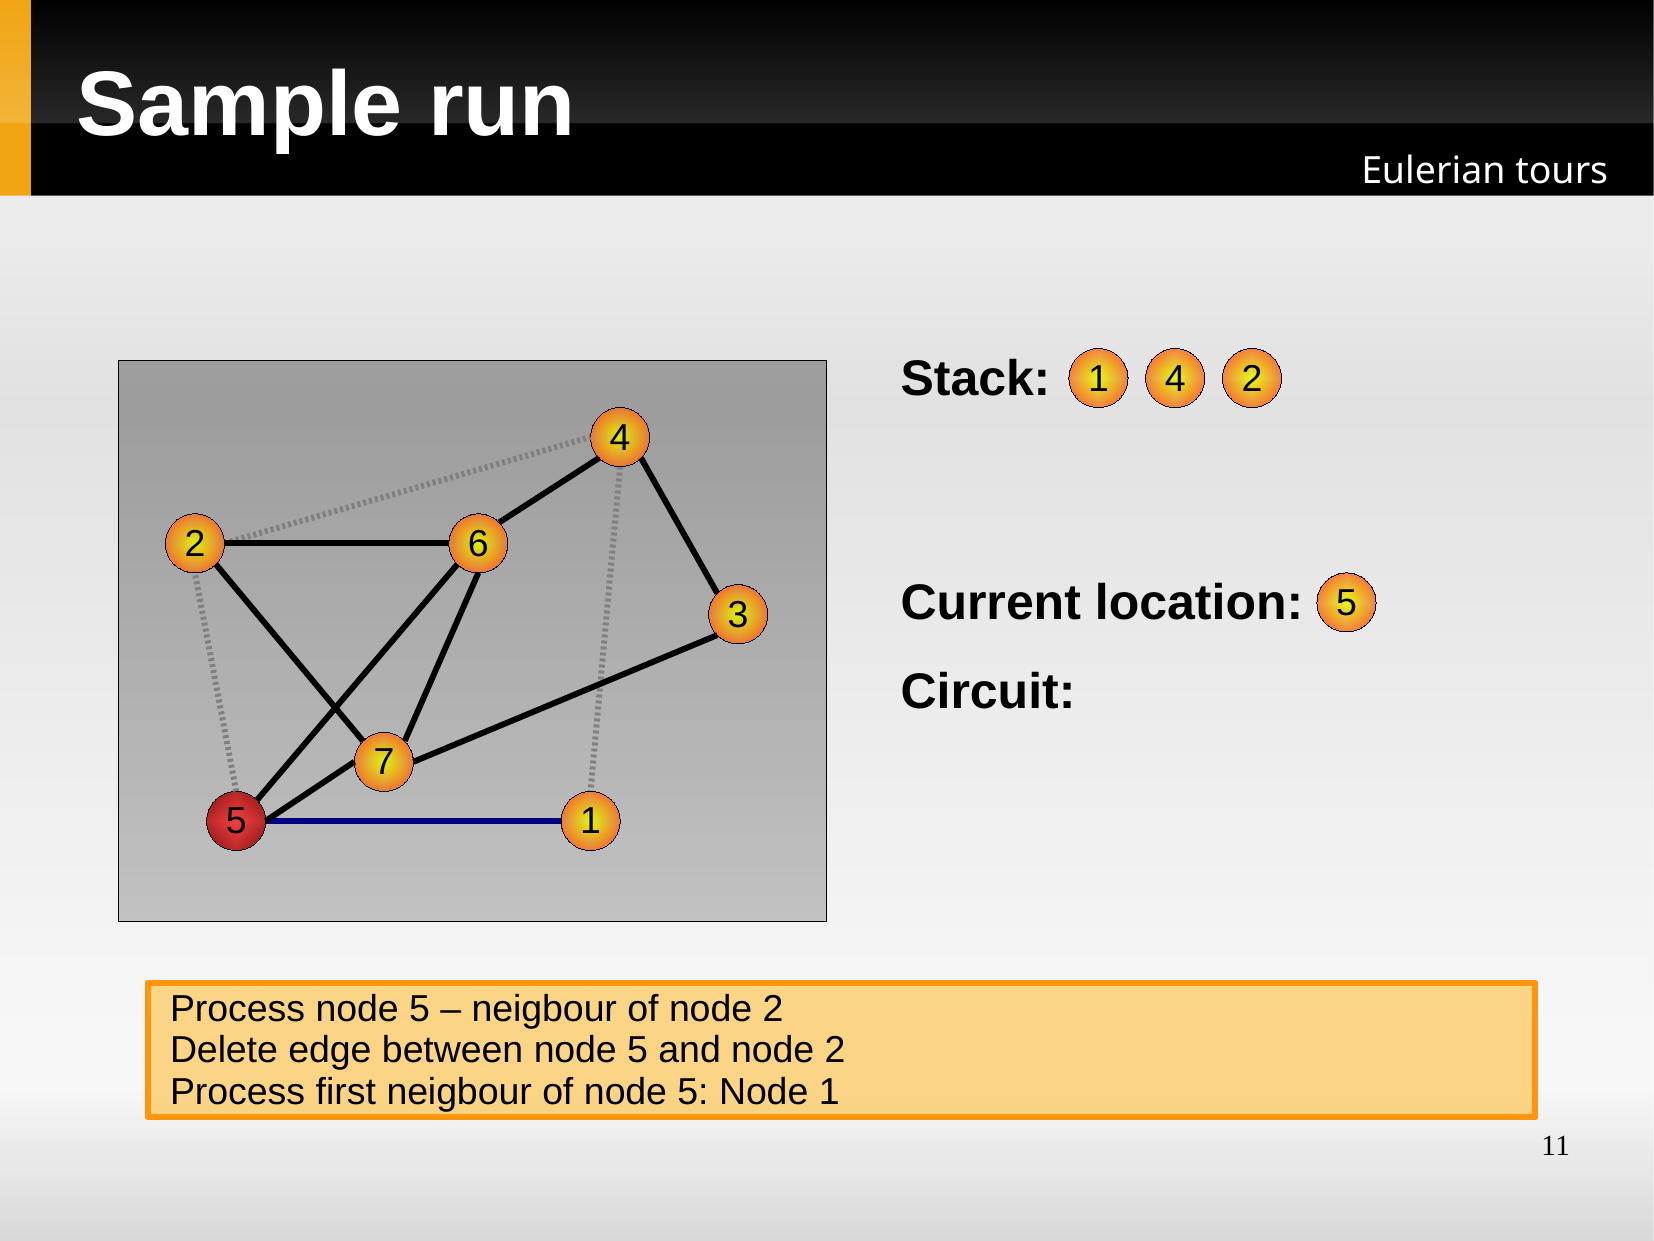

# Sample run
Stack:
1
4
2
4
2
6
Current location:
5
3
Circuit:
7
5
1
 Process node 5 – neigbour of node 2
 Delete edge between node 5 and node 2
 Process first neigbour of node 5: Node 1
11